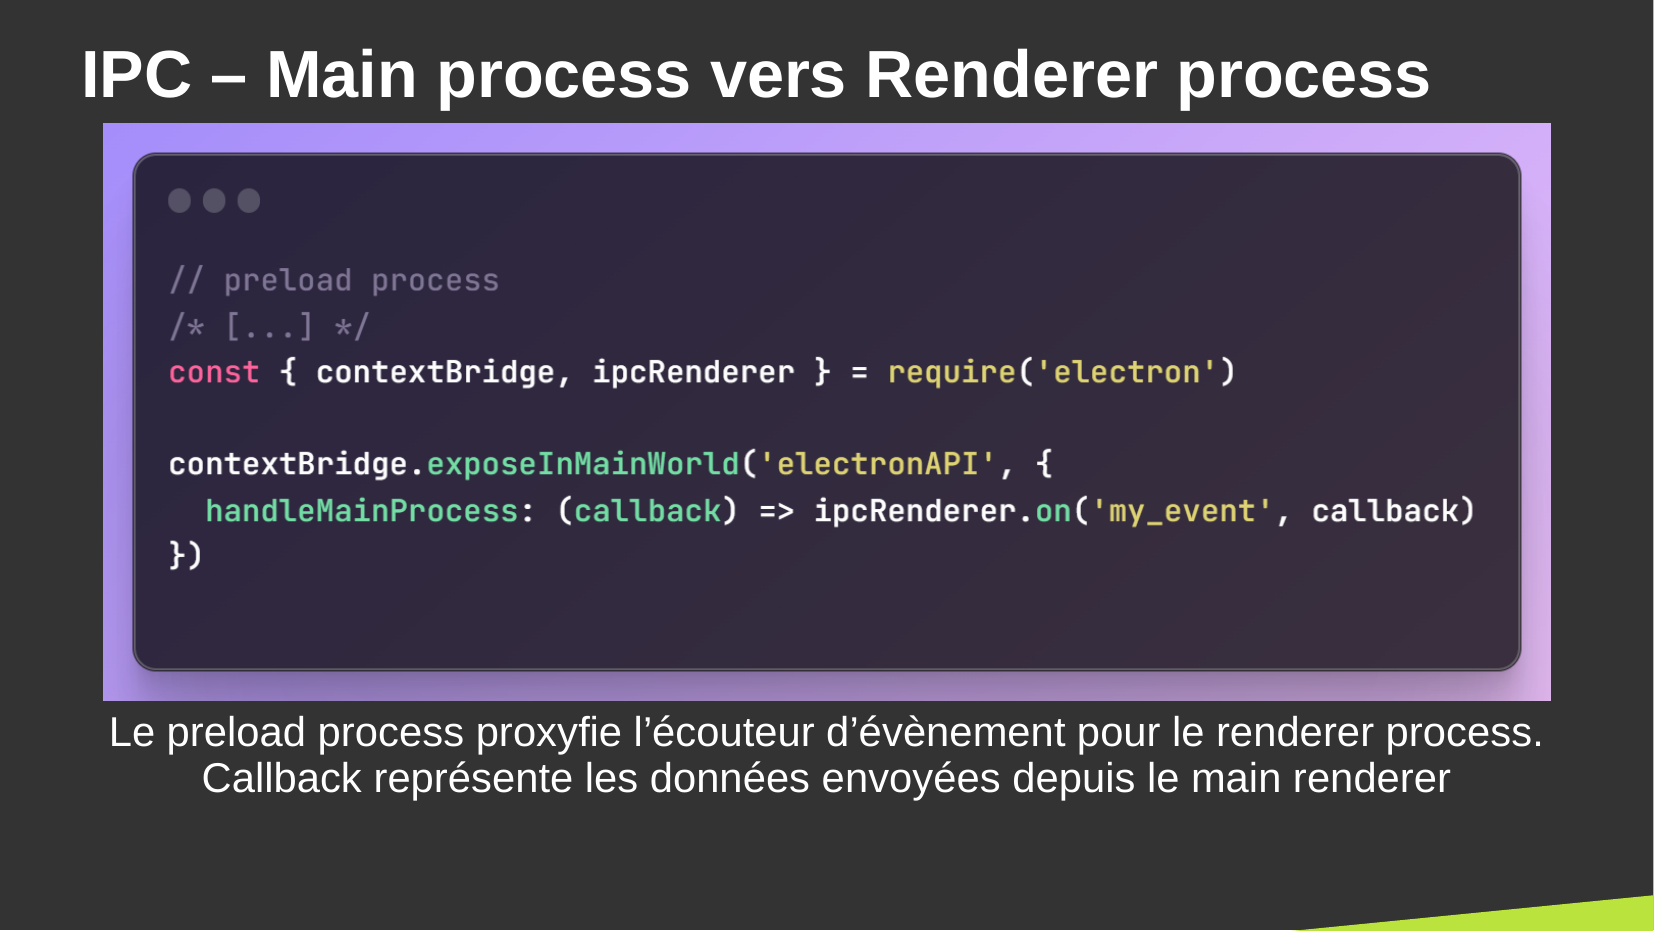

# IPC – Main process vers Renderer process
Le preload process proxyfie l’écouteur d’évènement pour le renderer process. Callback représente les données envoyées depuis le main renderer